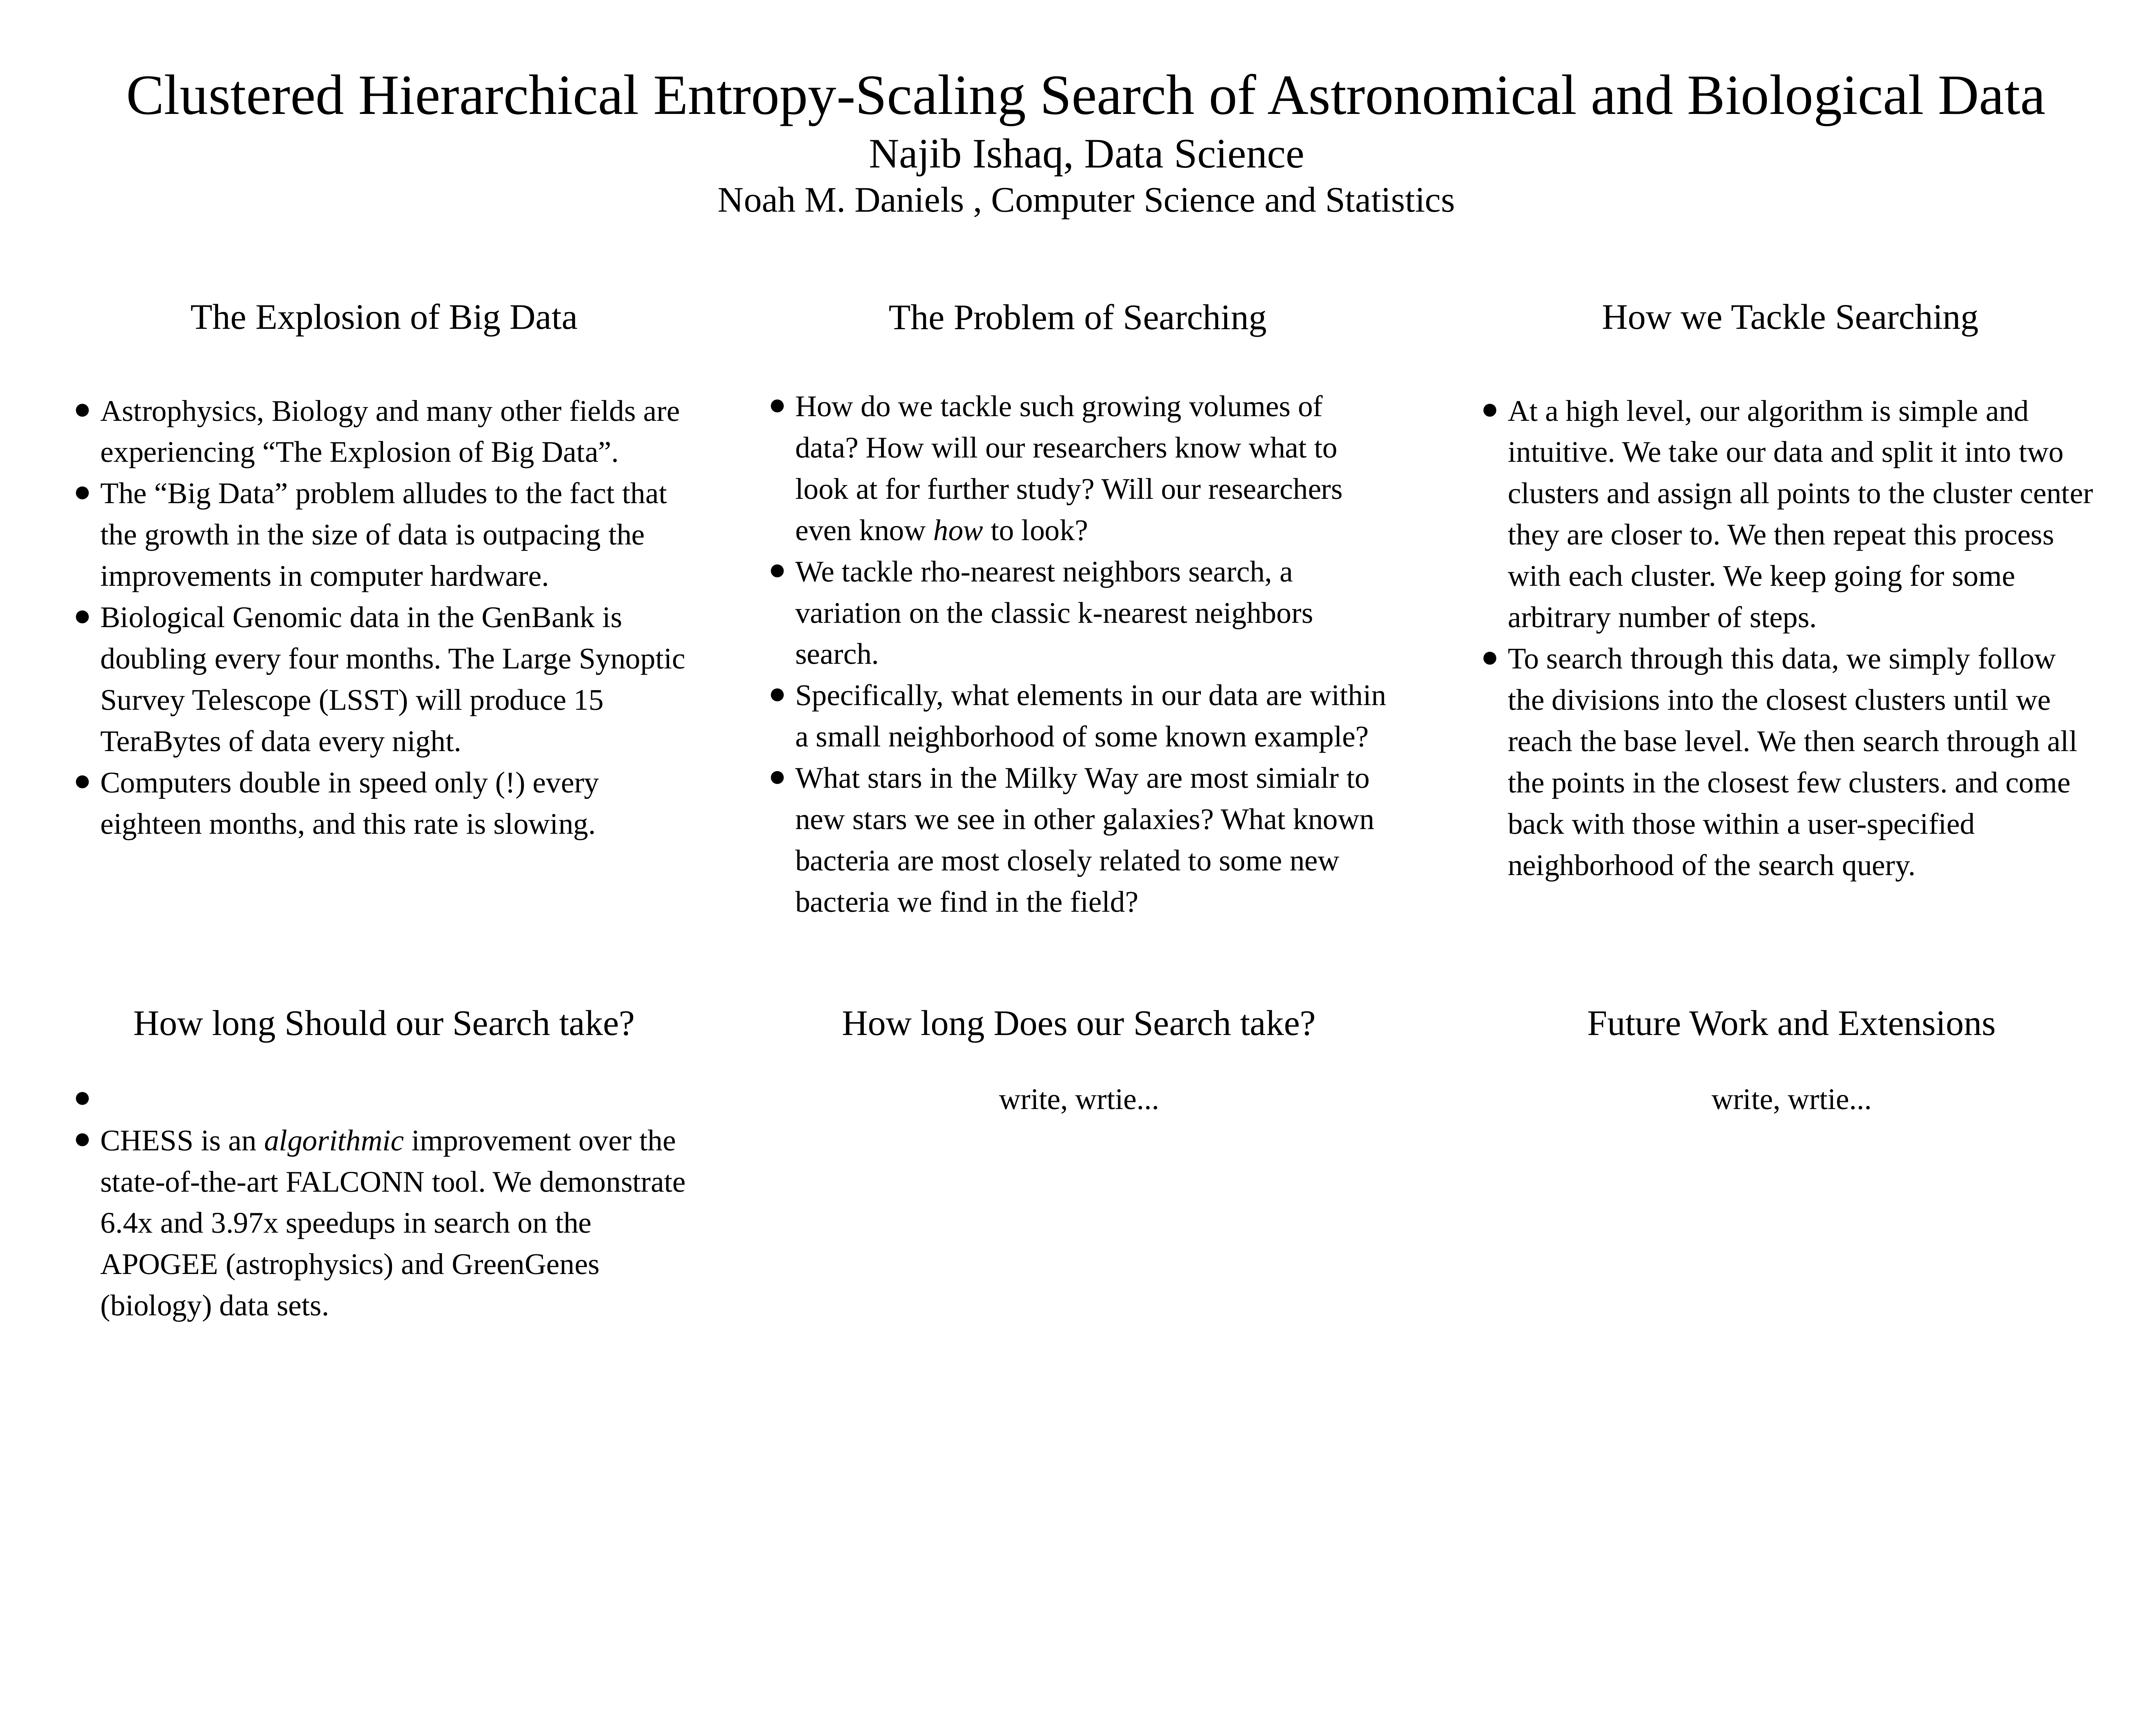

Clustered Hierarchical Entropy-Scaling Search of Astronomical and Biological Data
Najib Ishaq, Data Science
Noah M. Daniels , Computer Science and Statistics
The Explosion of Big Data
How we Tackle Searching
The Problem of Searching
How do we tackle such growing volumes of data? How will our researchers know what to look at for further study? Will our researchers even know how to look?
We tackle rho-nearest neighbors search, a variation on the classic k-nearest neighbors search.
Specifically, what elements in our data are within a small neighborhood of some known example?
What stars in the Milky Way are most simialr to new stars we see in other galaxies? What known bacteria are most closely related to some new bacteria we find in the field?
Astrophysics, Biology and many other fields are experiencing “The Explosion of Big Data”.
The “Big Data” problem alludes to the fact that the growth in the size of data is outpacing the improvements in computer hardware.
Biological Genomic data in the GenBank is doubling every four months. The Large Synoptic Survey Telescope (LSST) will produce 15 TeraBytes of data every night.
Computers double in speed only (!) every eighteen months, and this rate is slowing.
At a high level, our algorithm is simple and intuitive. We take our data and split it into two clusters and assign all points to the cluster center they are closer to. We then repeat this process with each cluster. We keep going for some arbitrary number of steps.
To search through this data, we simply follow the divisions into the closest clusters until we reach the base level. We then search through all the points in the closest few clusters. and come back with those within a user-specified neighborhood of the search query.
How long Should our Search take?
How long Does our Search take?
Future Work and Extensions
CHESS is an algorithmic improvement over the state-of-the-art FALCONN tool. We demonstrate 6.4x and 3.97x speedups in search on the APOGEE (astrophysics) and GreenGenes (biology) data sets.
write, wrtie...
write, wrtie...